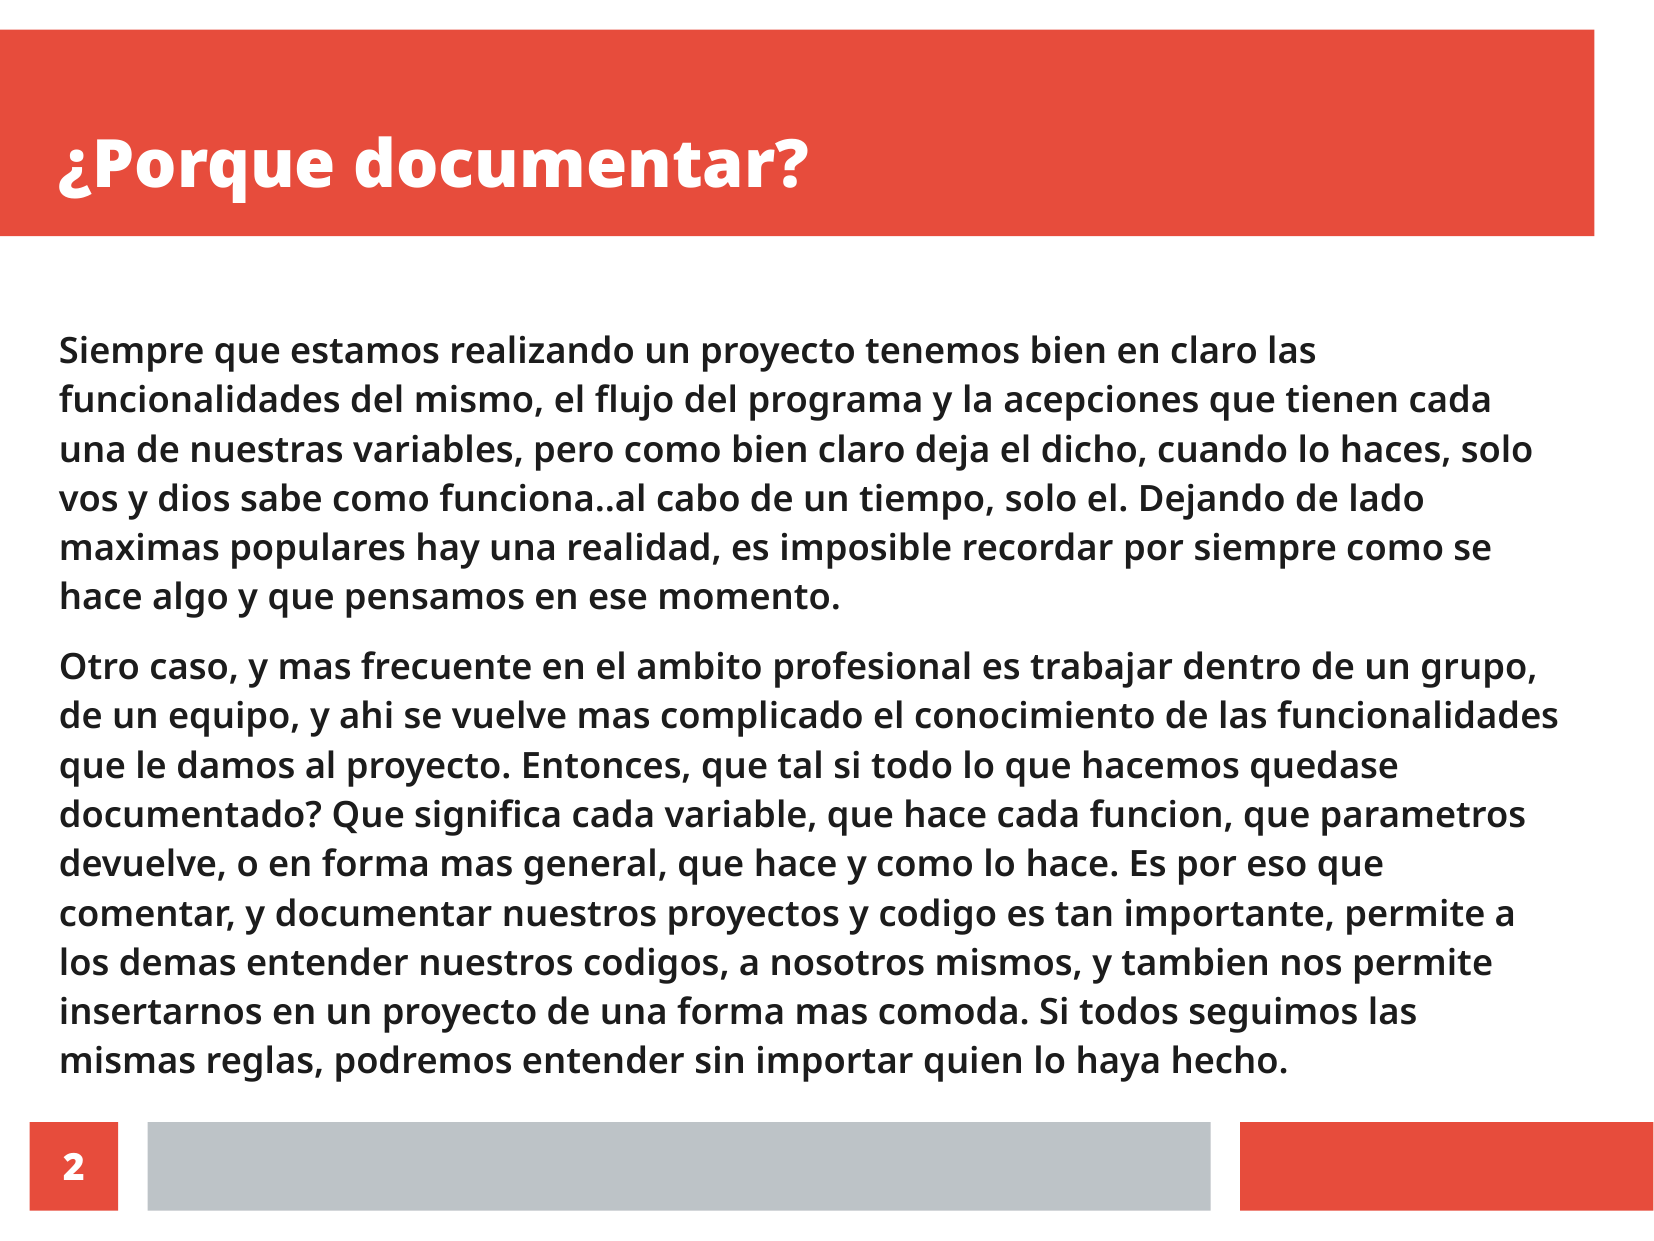

# ¿Porque documentar?
Siempre que estamos realizando un proyecto tenemos bien en claro las funcionalidades del mismo, el flujo del programa y la acepciones que tienen cada una de nuestras variables, pero como bien claro deja el dicho, cuando lo haces, solo vos y dios sabe como funciona..al cabo de un tiempo, solo el. Dejando de lado maximas populares hay una realidad, es imposible recordar por siempre como se hace algo y que pensamos en ese momento.
Otro caso, y mas frecuente en el ambito profesional es trabajar dentro de un grupo, de un equipo, y ahi se vuelve mas complicado el conocimiento de las funcionalidades que le damos al proyecto. Entonces, que tal si todo lo que hacemos quedase documentado? Que significa cada variable, que hace cada funcion, que parametros devuelve, o en forma mas general, que hace y como lo hace. Es por eso que comentar, y documentar nuestros proyectos y codigo es tan importante, permite a los demas entender nuestros codigos, a nosotros mismos, y tambien nos permite insertarnos en un proyecto de una forma mas comoda. Si todos seguimos las mismas reglas, podremos entender sin importar quien lo haya hecho.
2